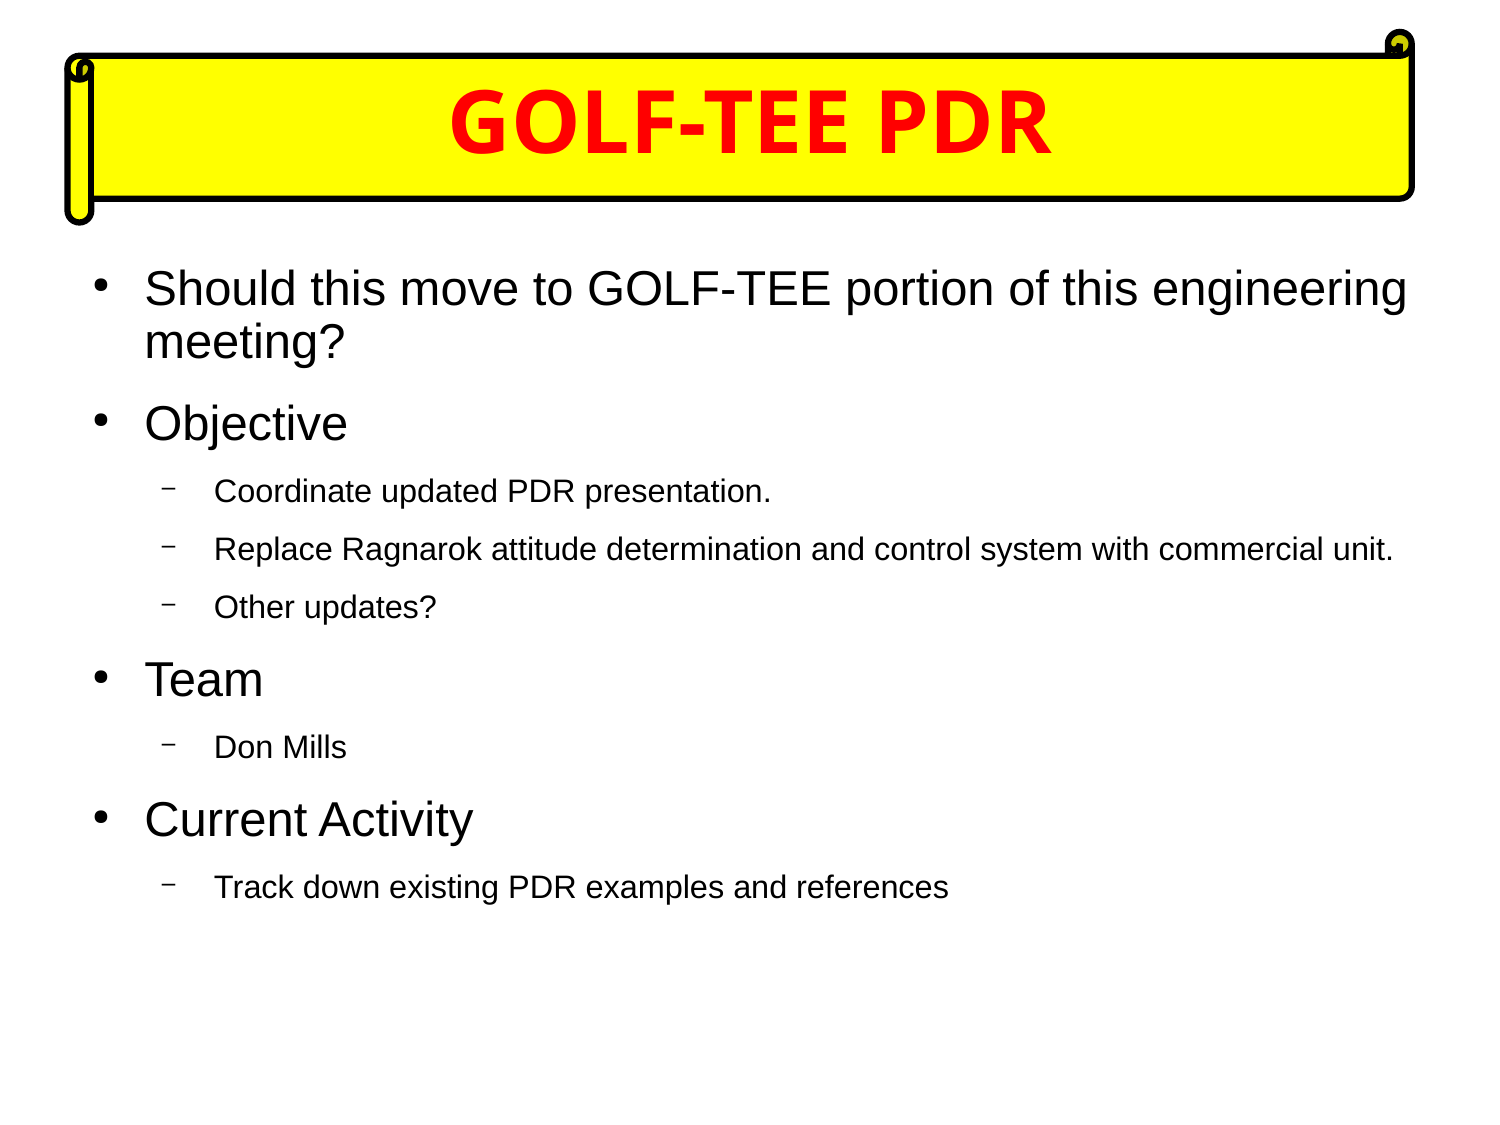

GOLF-TEE PDR
# Should this move to GOLF-TEE portion of this engineering meeting?
Objective
Coordinate updated PDR presentation.
Replace Ragnarok attitude determination and control system with commercial unit.
Other updates?
Team
Don Mills
Current Activity
Track down existing PDR examples and references